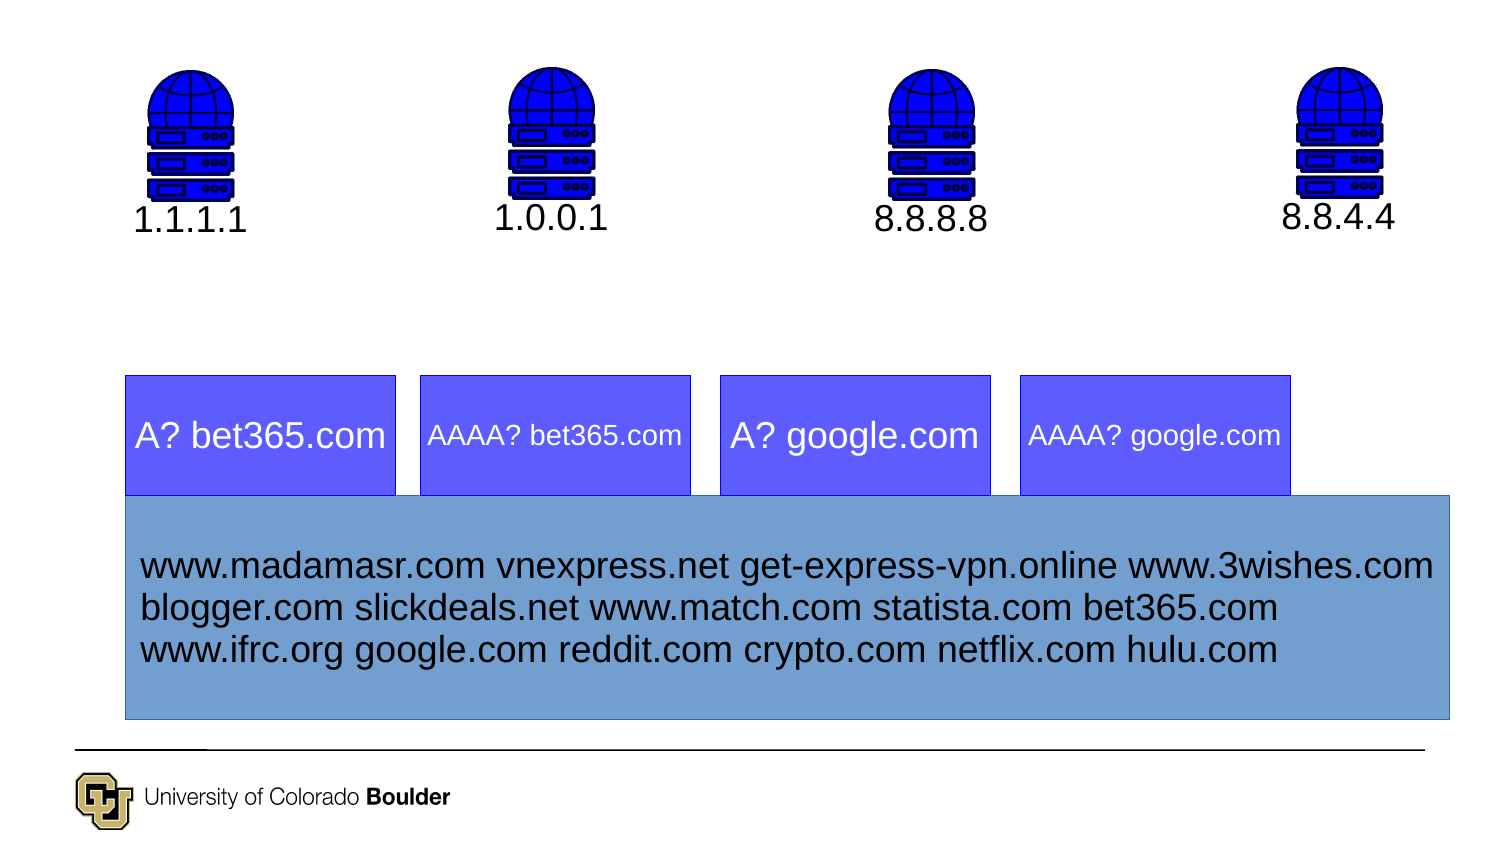

8.8.4.4
1.0.0.1
8.8.8.8
1.1.1.1
A? bet365.com
AAAA? bet365.com
A? google.com
AAAA? google.com
www.madamasr.com vnexpress.net get-express-vpn.online www.3wishes.com
blogger.com slickdeals.net www.match.com statista.com bet365.com
www.ifrc.org google.com reddit.com crypto.com netflix.com hulu.com